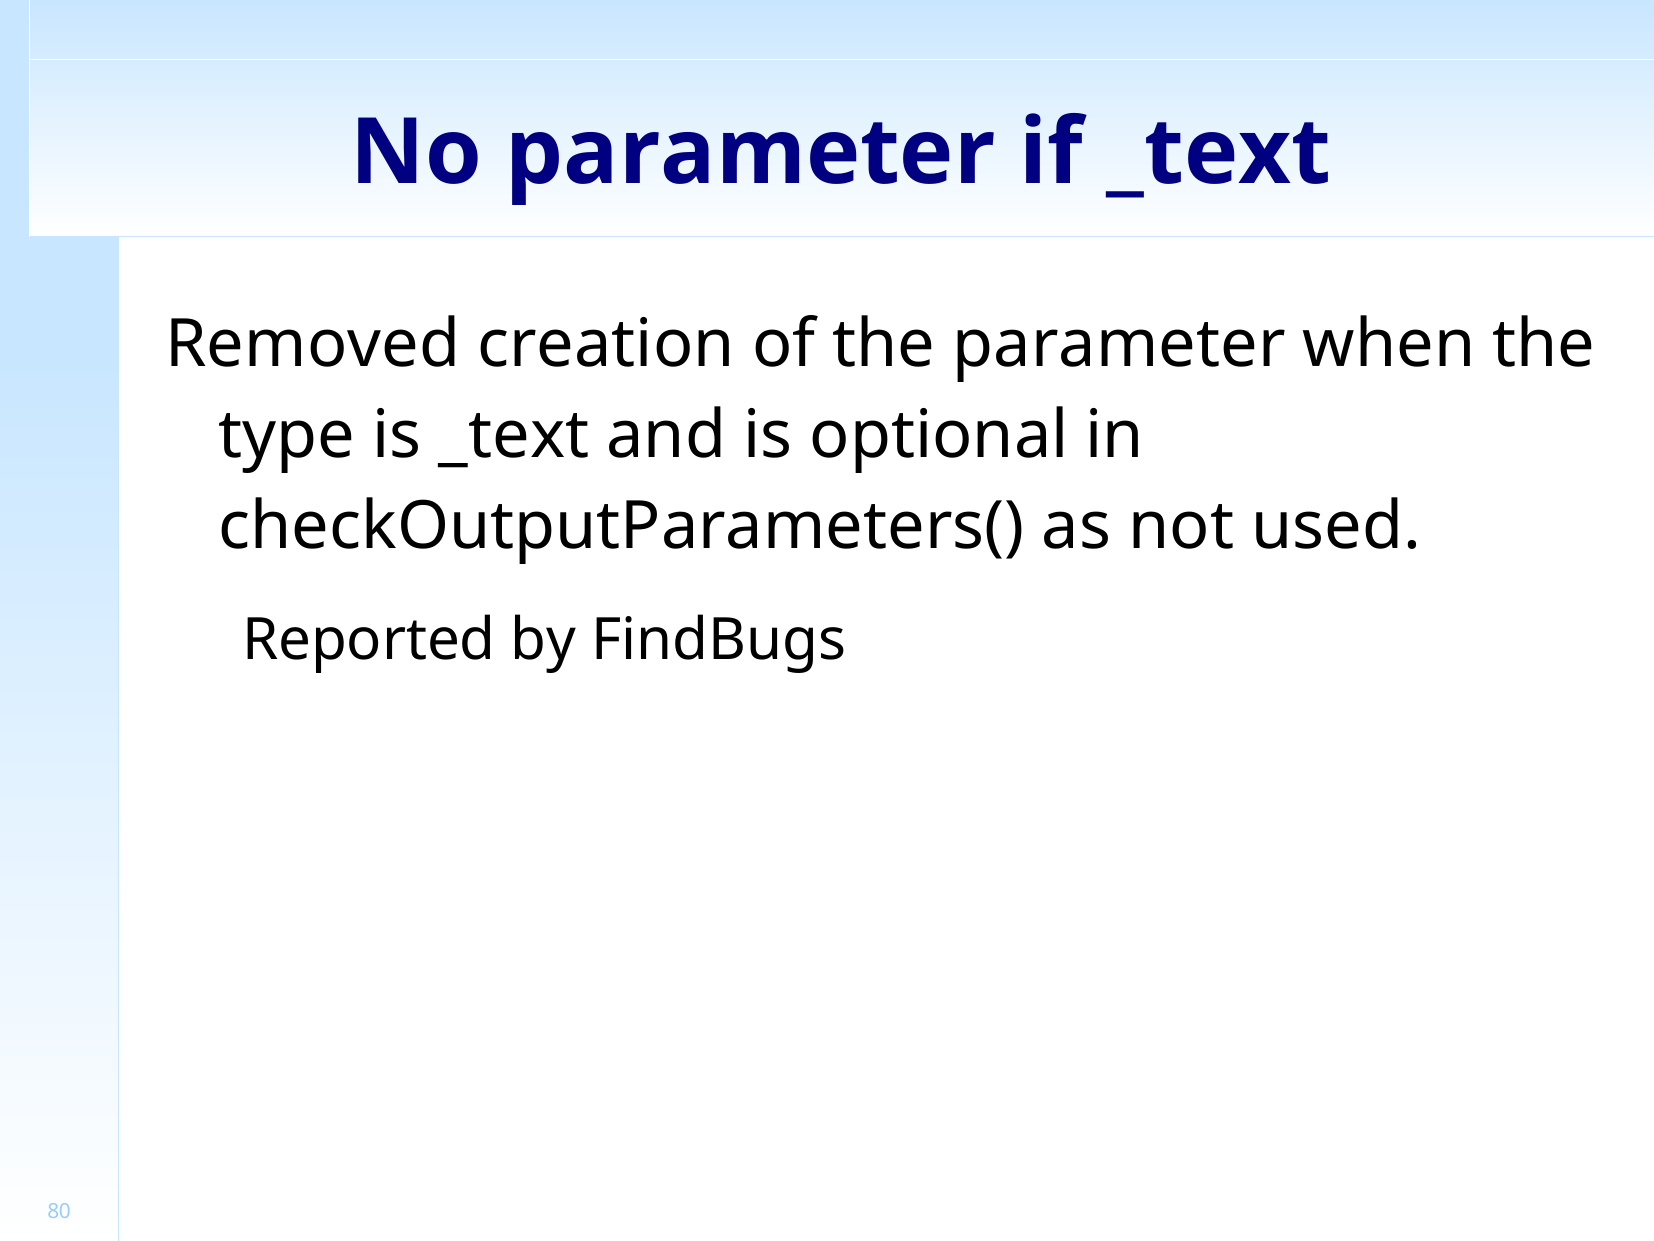

# No parameter if _text
Removed creation of the parameter when the type is _text and is optional in checkOutputParameters() as not used.
Reported by FindBugs